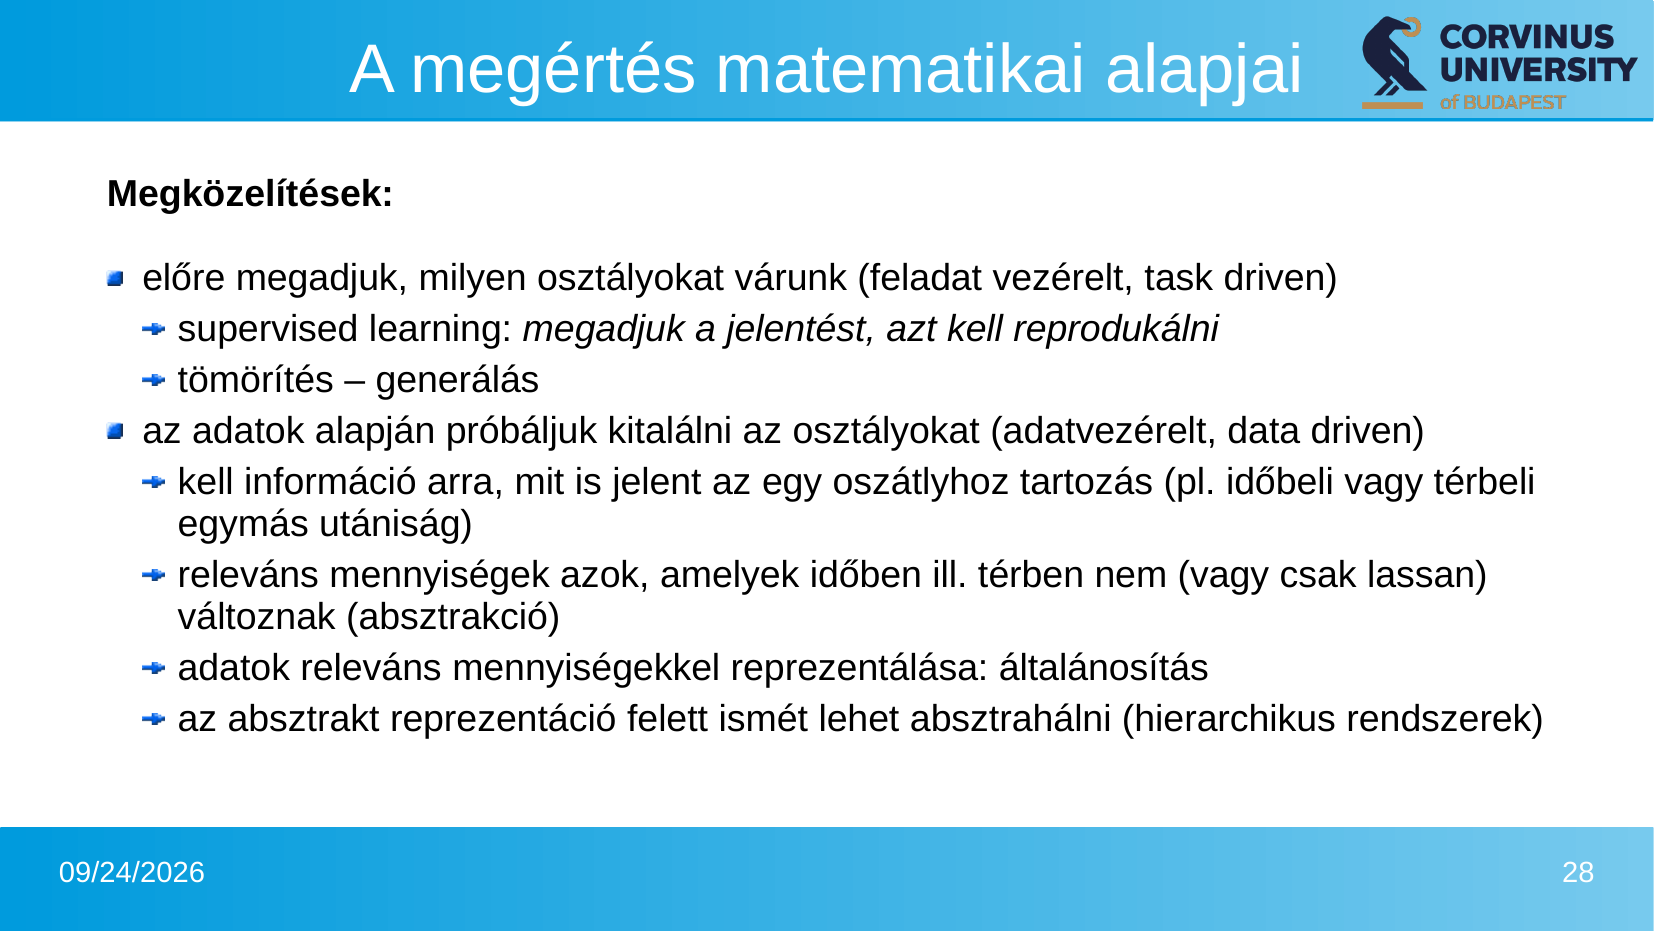

# A megértés matematikai alapjai
Megközelítések:
előre megadjuk, milyen osztályokat várunk (feladat vezérelt, task driven)
supervised learning: megadjuk a jelentést, azt kell reprodukálni
tömörítés – generálás
az adatok alapján próbáljuk kitalálni az osztályokat (adatvezérelt, data driven)
kell információ arra, mit is jelent az egy oszátlyhoz tartozás (pl. időbeli vagy térbeli egymás utániság)
releváns mennyiségek azok, amelyek időben ill. térben nem (vagy csak lassan) változnak (absztrakció)
adatok releváns mennyiségekkel reprezentálása: általánosítás
az absztrakt reprezentáció felett ismét lehet absztrahálni (hierarchikus rendszerek)
28